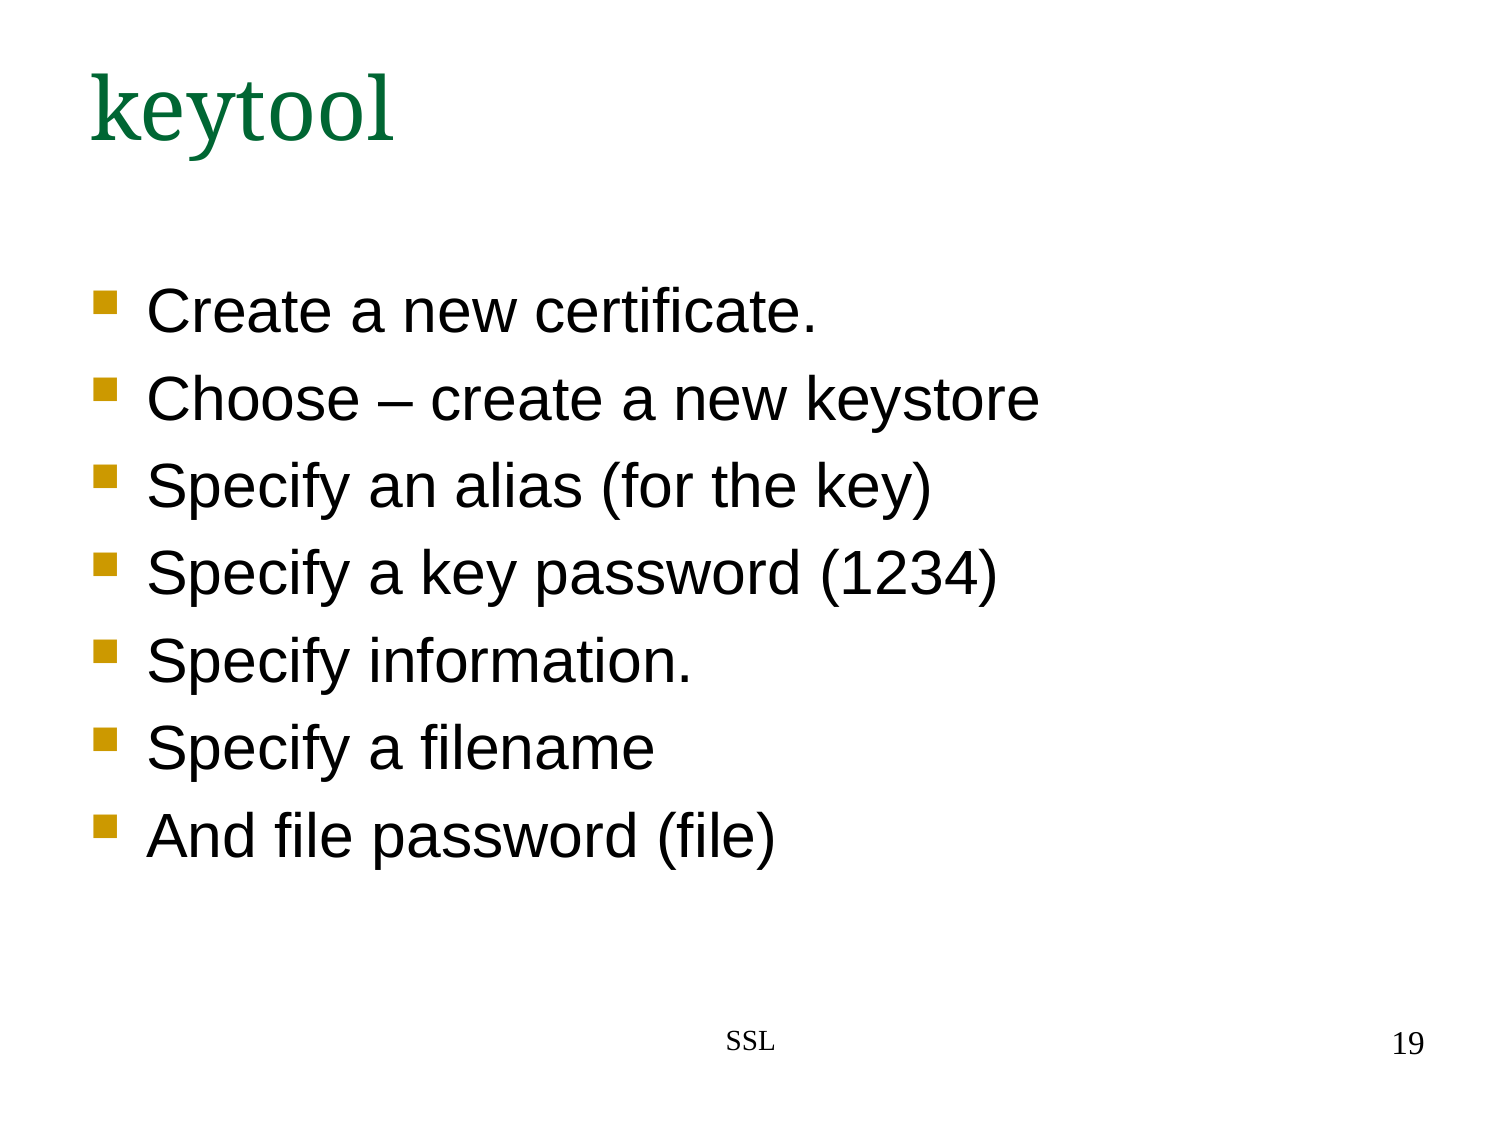

# keytool
Create a new certificate.
Choose – create a new keystore
Specify an alias (for the key)
Specify a key password (1234)
Specify information.
Specify a filename
And file password (file)
SSL
19